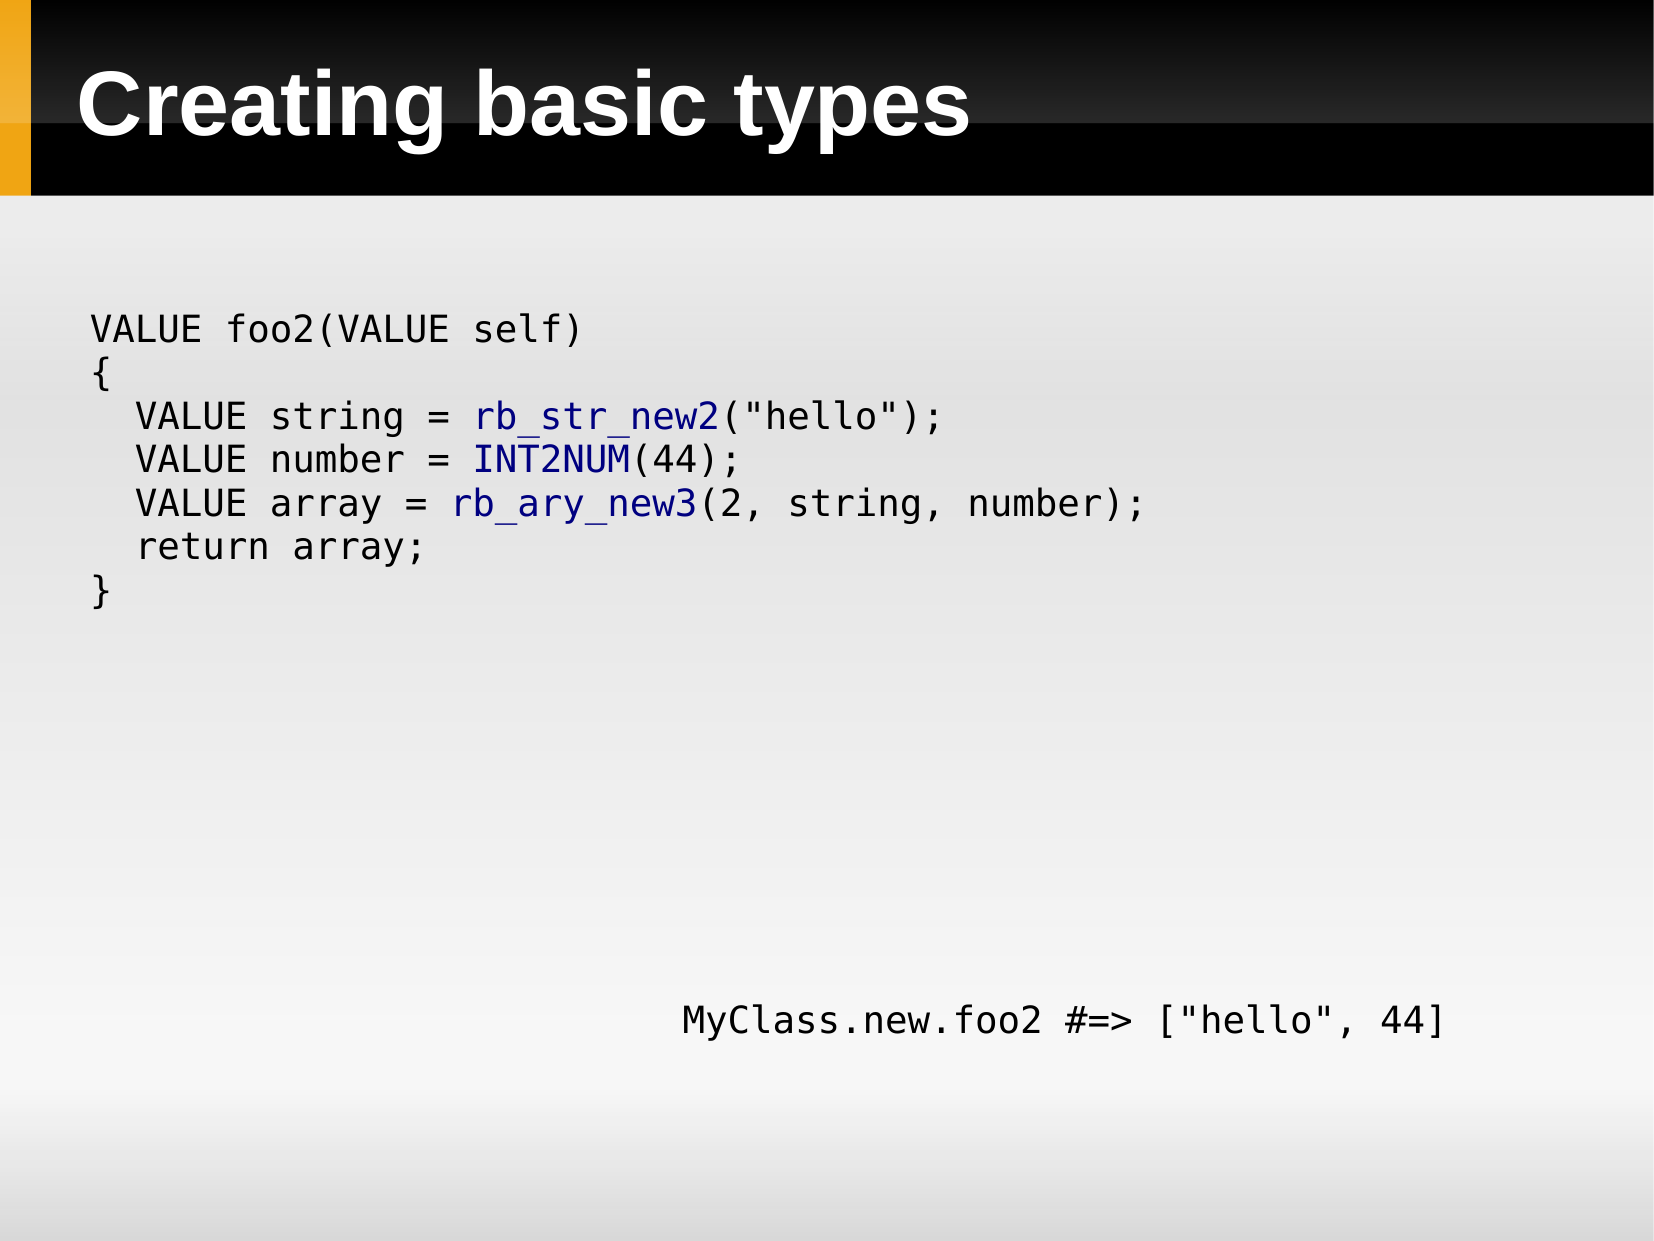

# Creating basic types
VALUE foo2(VALUE self)
{
 VALUE string = rb_str_new2("hello");
 VALUE number = INT2NUM(44);
 VALUE array = rb_ary_new3(2, string, number);
 return array;
}
MyClass.new.foo2 #=> ["hello", 44]